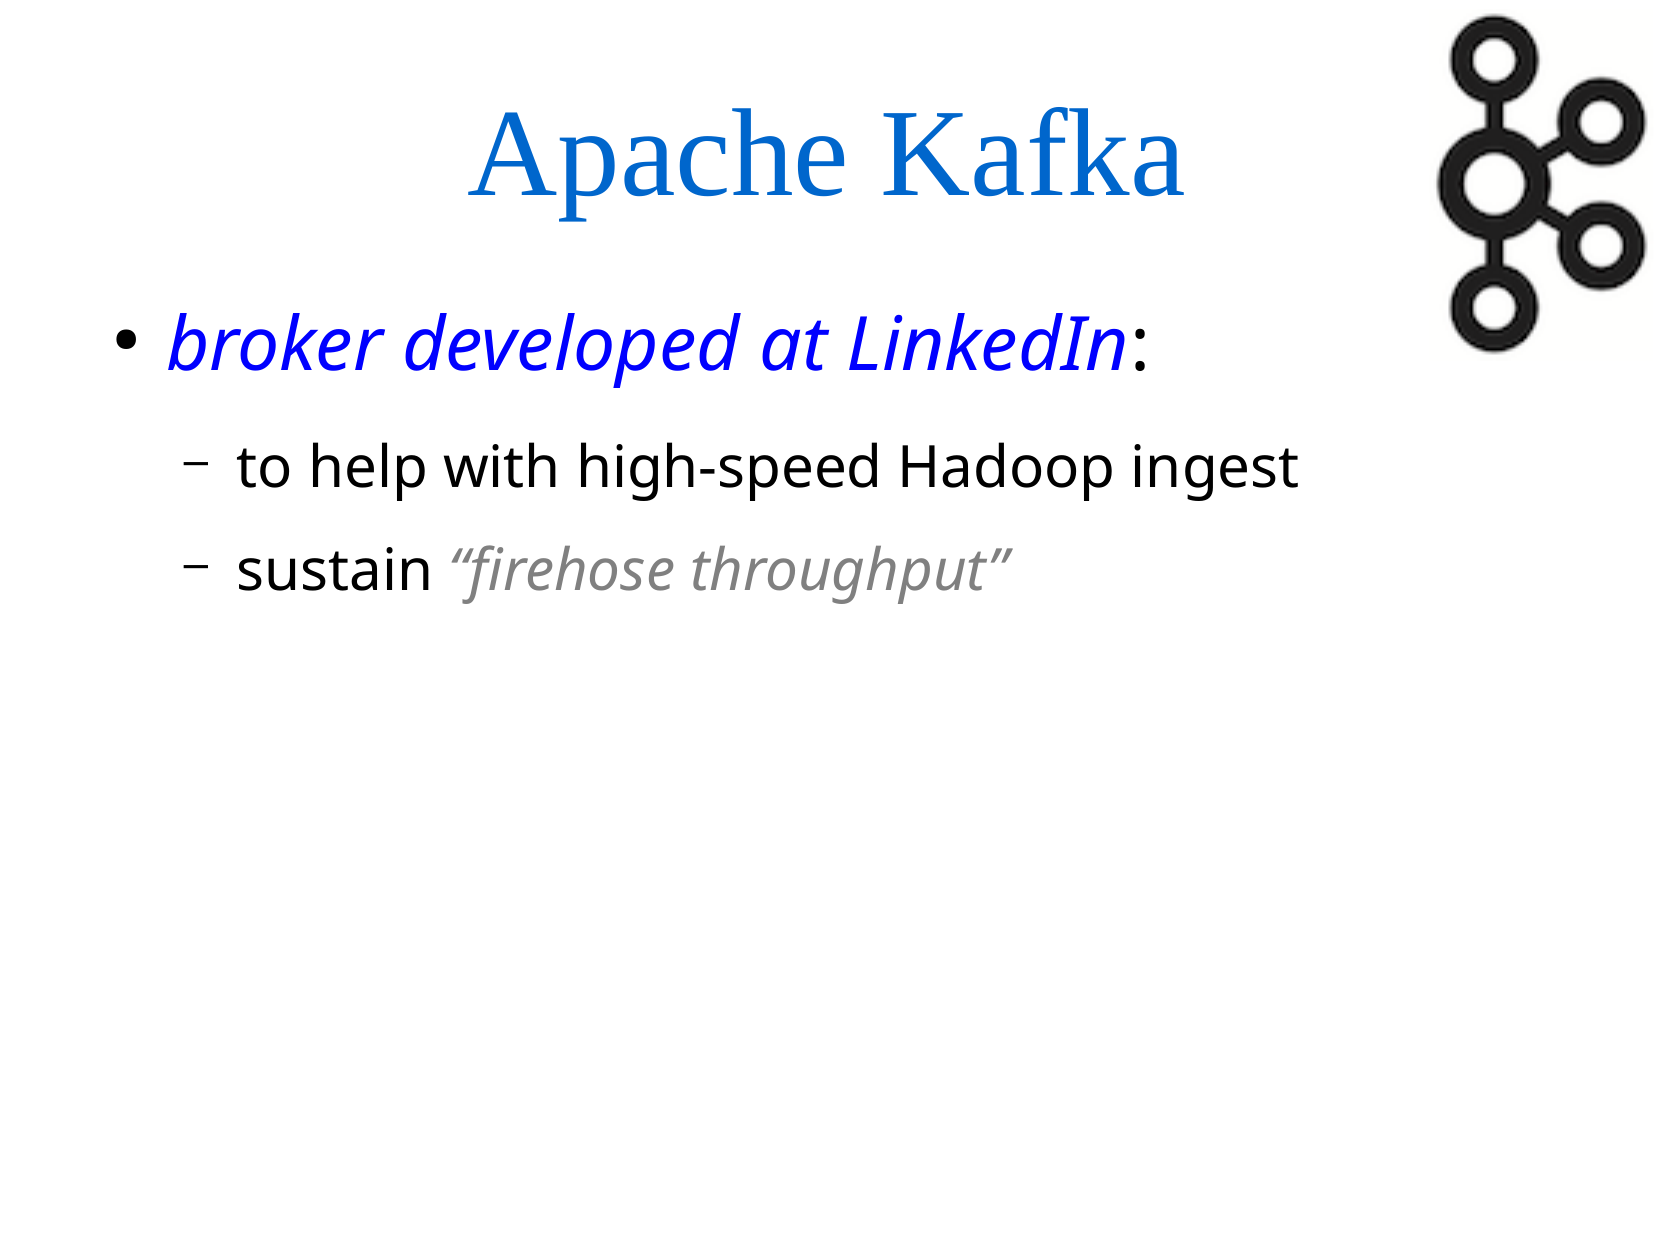

# Apache Kafka
broker developed at LinkedIn:
to help with high-speed Hadoop ingest
sustain “firehose throughput”